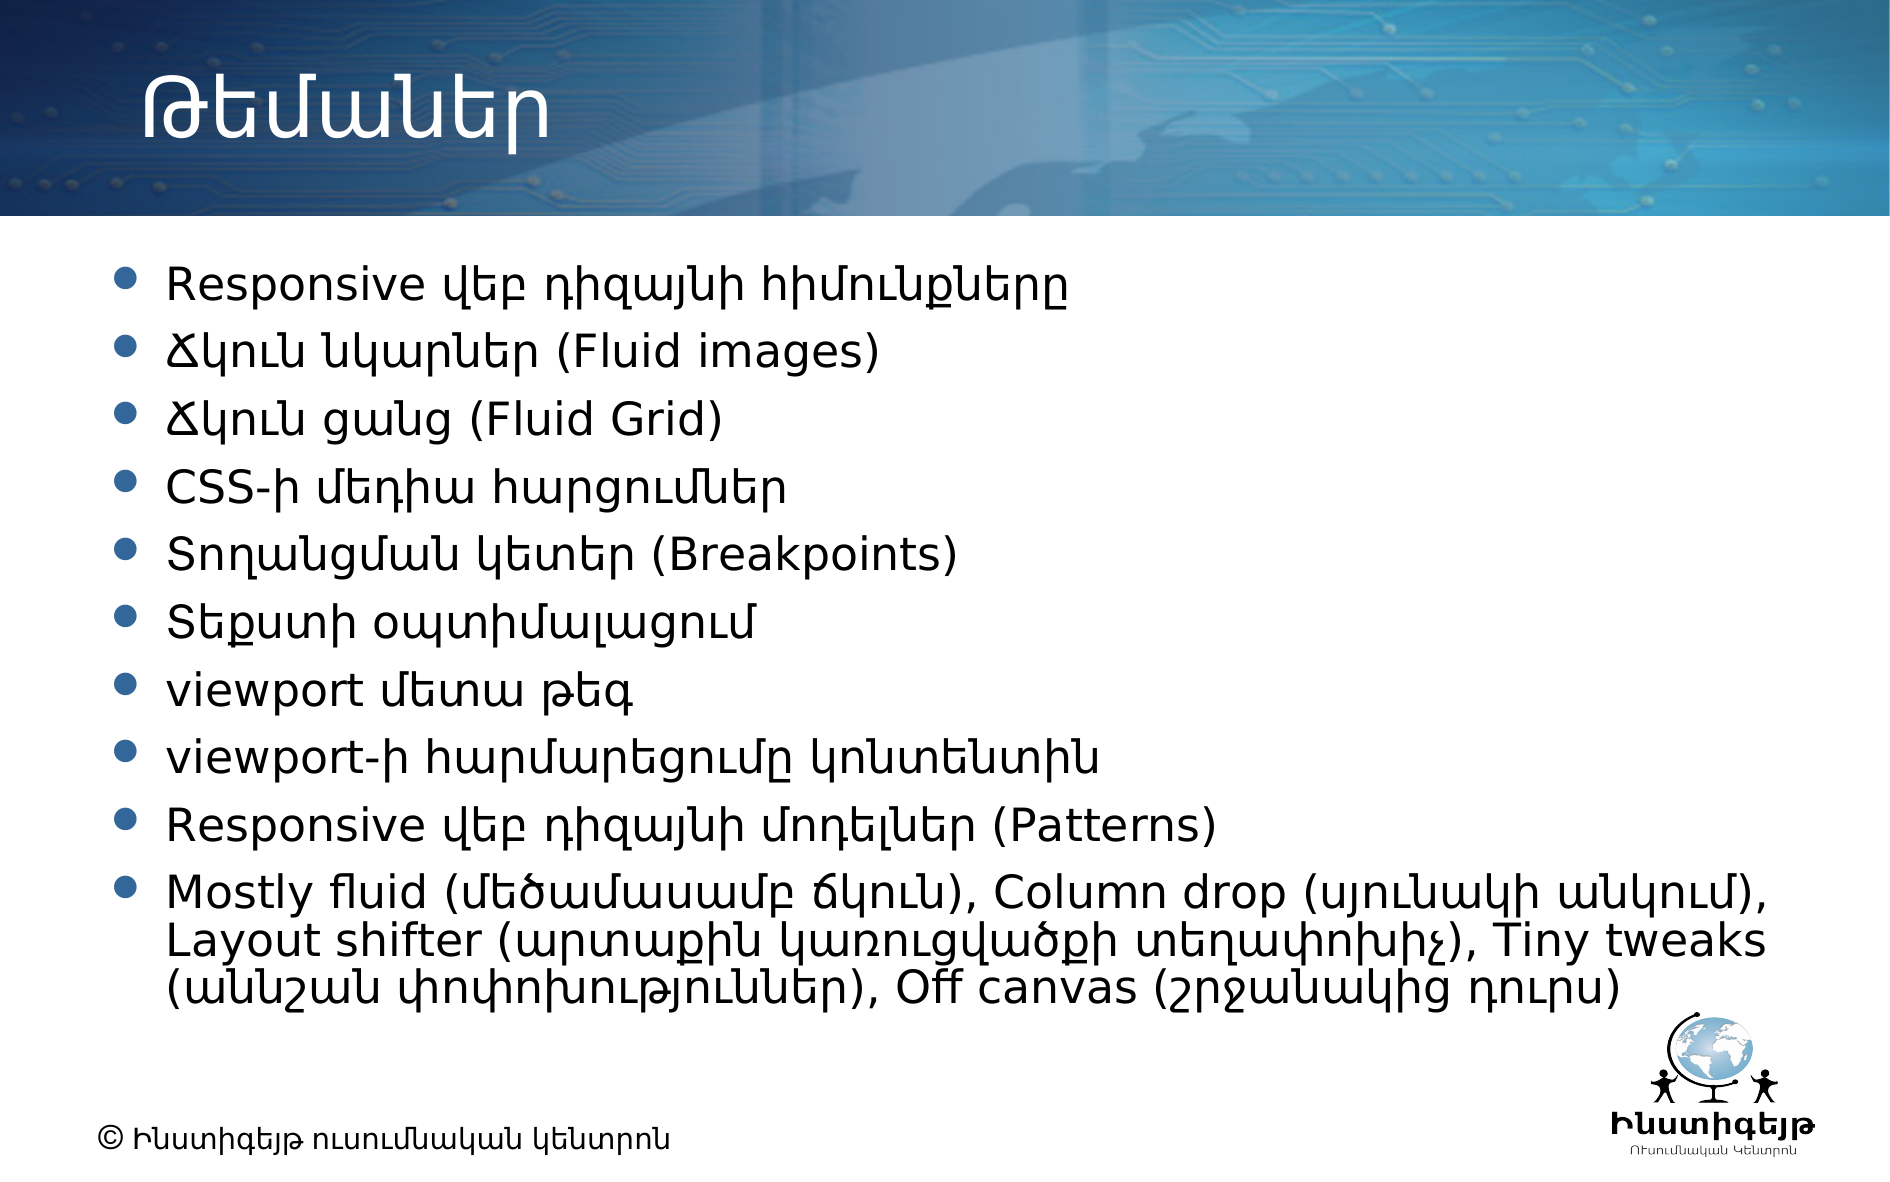

Թեմաներ
# Responsive վեբ դիզայնի հիմունքները
Ճկուն նկարներ (Fluid images)
Ճկուն ցանց (Fluid Grid)
CSS-ի մեդիա հարցումներ
Տողանցման կետեր (Breakpoints)
Տեքստի օպտիմալացում
viewport մետա թեգ
viewport-ի հարմարեցումը կոնտենտին
Responsive վեբ դիզայնի մոդելներ (Patterns)
Mostly fluid (մեծամասամբ ճկուն), Column drop (սյունակի անկում), Layout shifter (արտաքին կառուցվածքի տեղափոխիչ), Tiny tweaks (աննշան փոփոխություններ), Off canvas (շրջանակից դուրս)